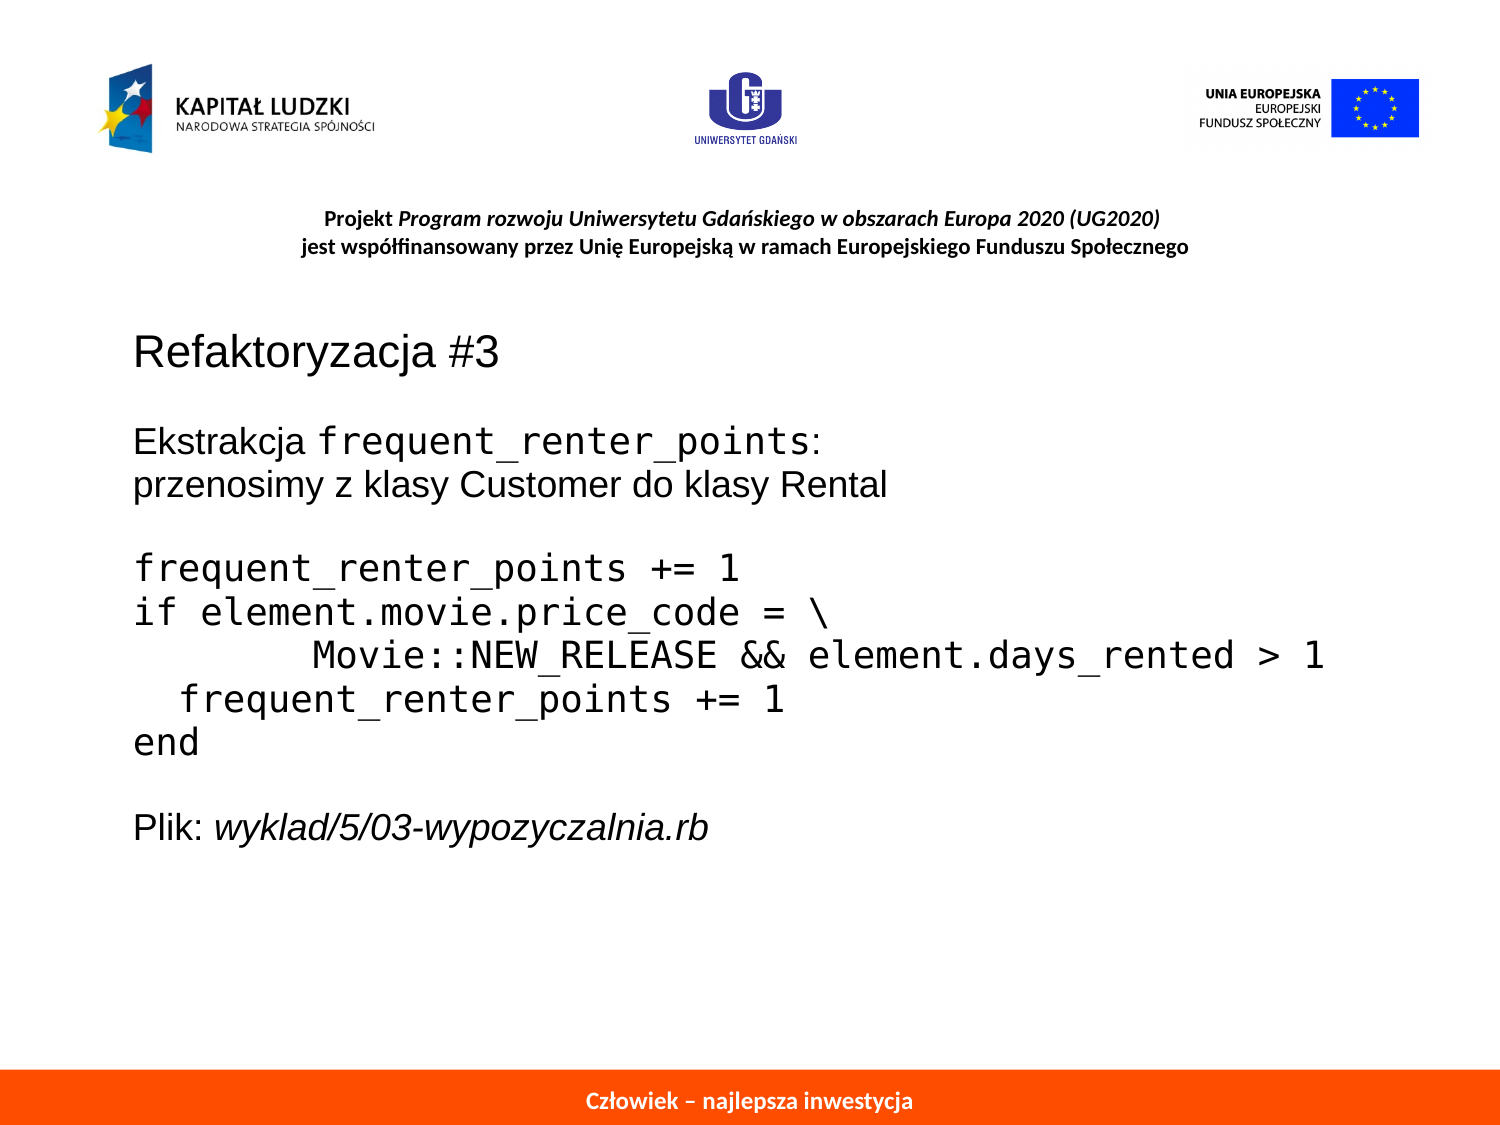

Projekt Program rozwoju Uniwersytetu Gdańskiego w obszarach Europa 2020 (UG2020)
jest współfinansowany przez Unię Europejską w ramach Europejskiego Funduszu Społecznego
Refaktoryzacja #3
Ekstrakcja frequent_renter_points:
przenosimy z klasy Customer do klasy Rental
frequent_renter_points += 1
if element.movie.price_code = \
 Movie::NEW_RELEASE && element.days_rented > 1
 frequent_renter_points += 1
end
Plik: wyklad/5/03-wypozyczalnia.rb
Człowiek – najlepsza inwestycja